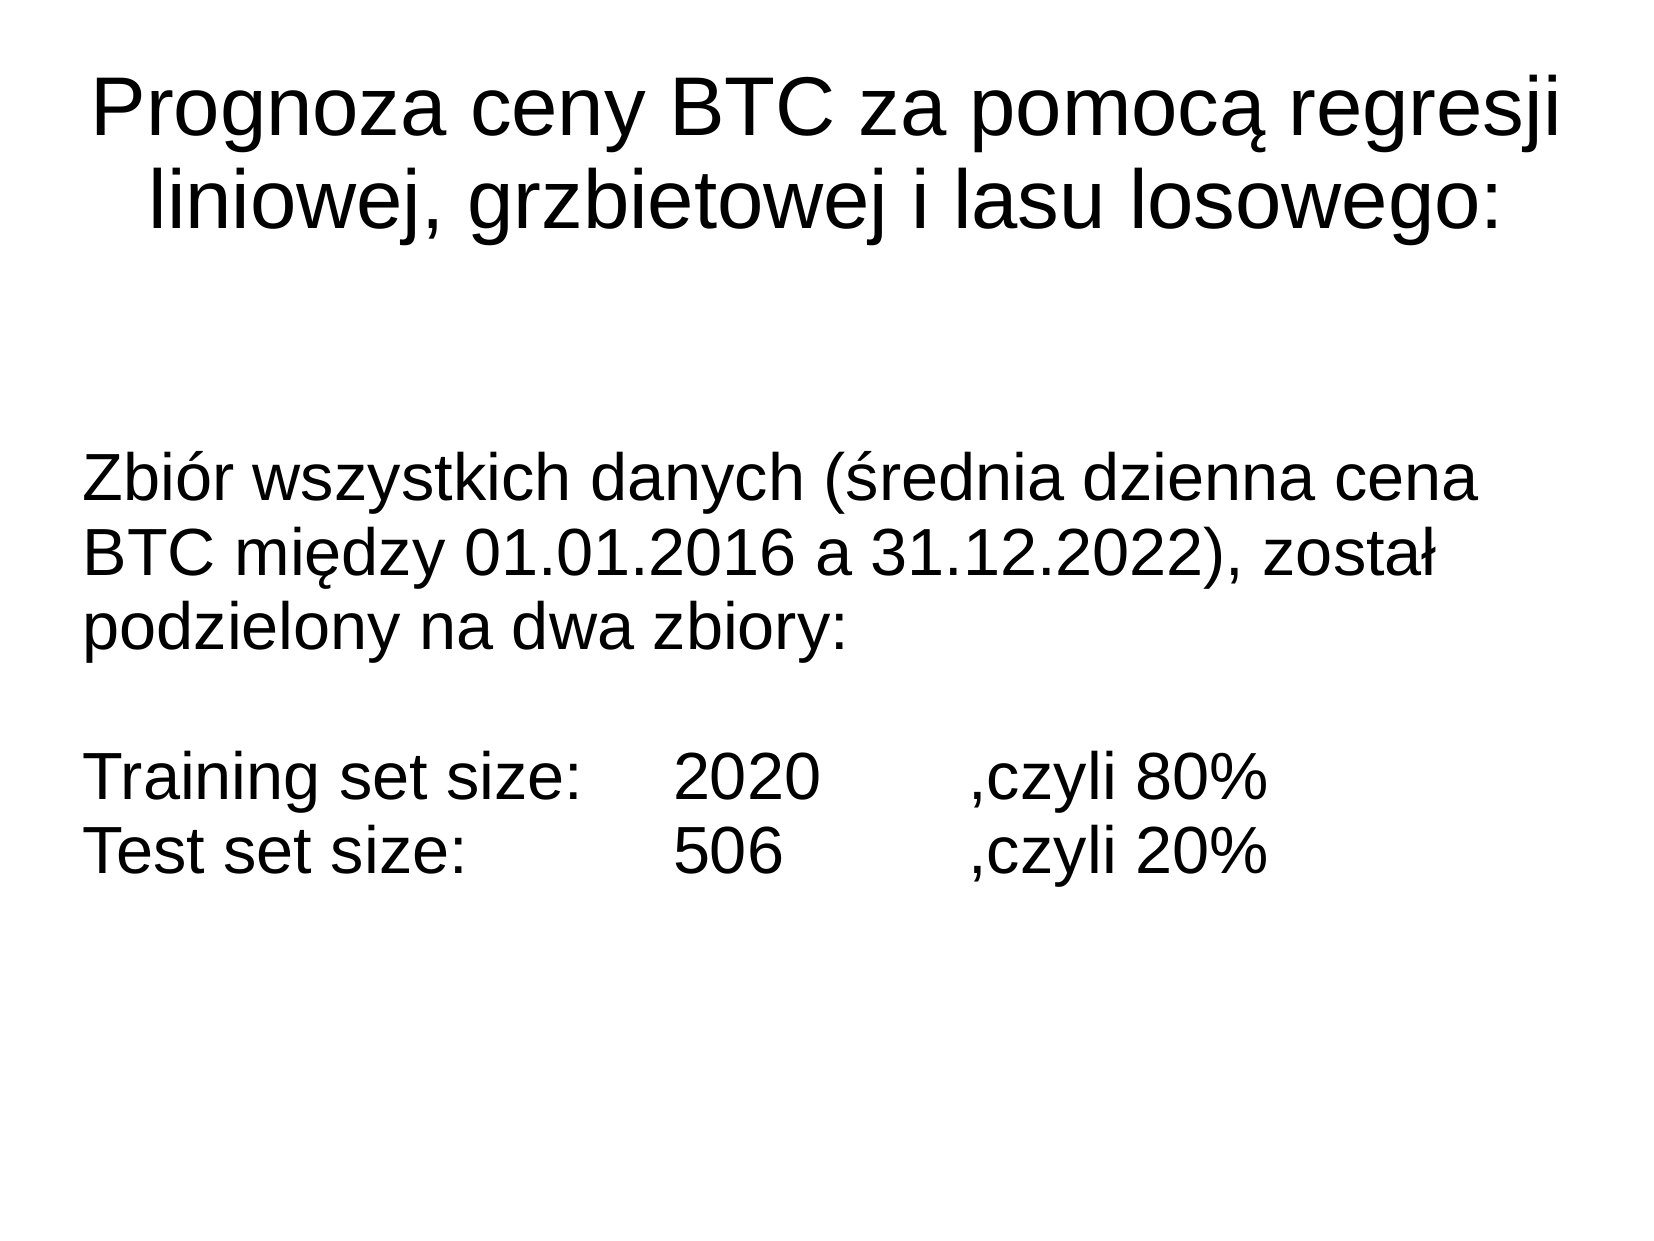

# Prognoza ceny BTC za pomocą regresji liniowej, grzbietowej i lasu losowego:
Zbiór wszystkich danych (średnia dzienna cena BTC między 01.01.2016 a 31.12.2022), został podzielony na dwa zbiory:
Training set size: 	2020		,czyli 80%
Test set size: 			506			,czyli 20%